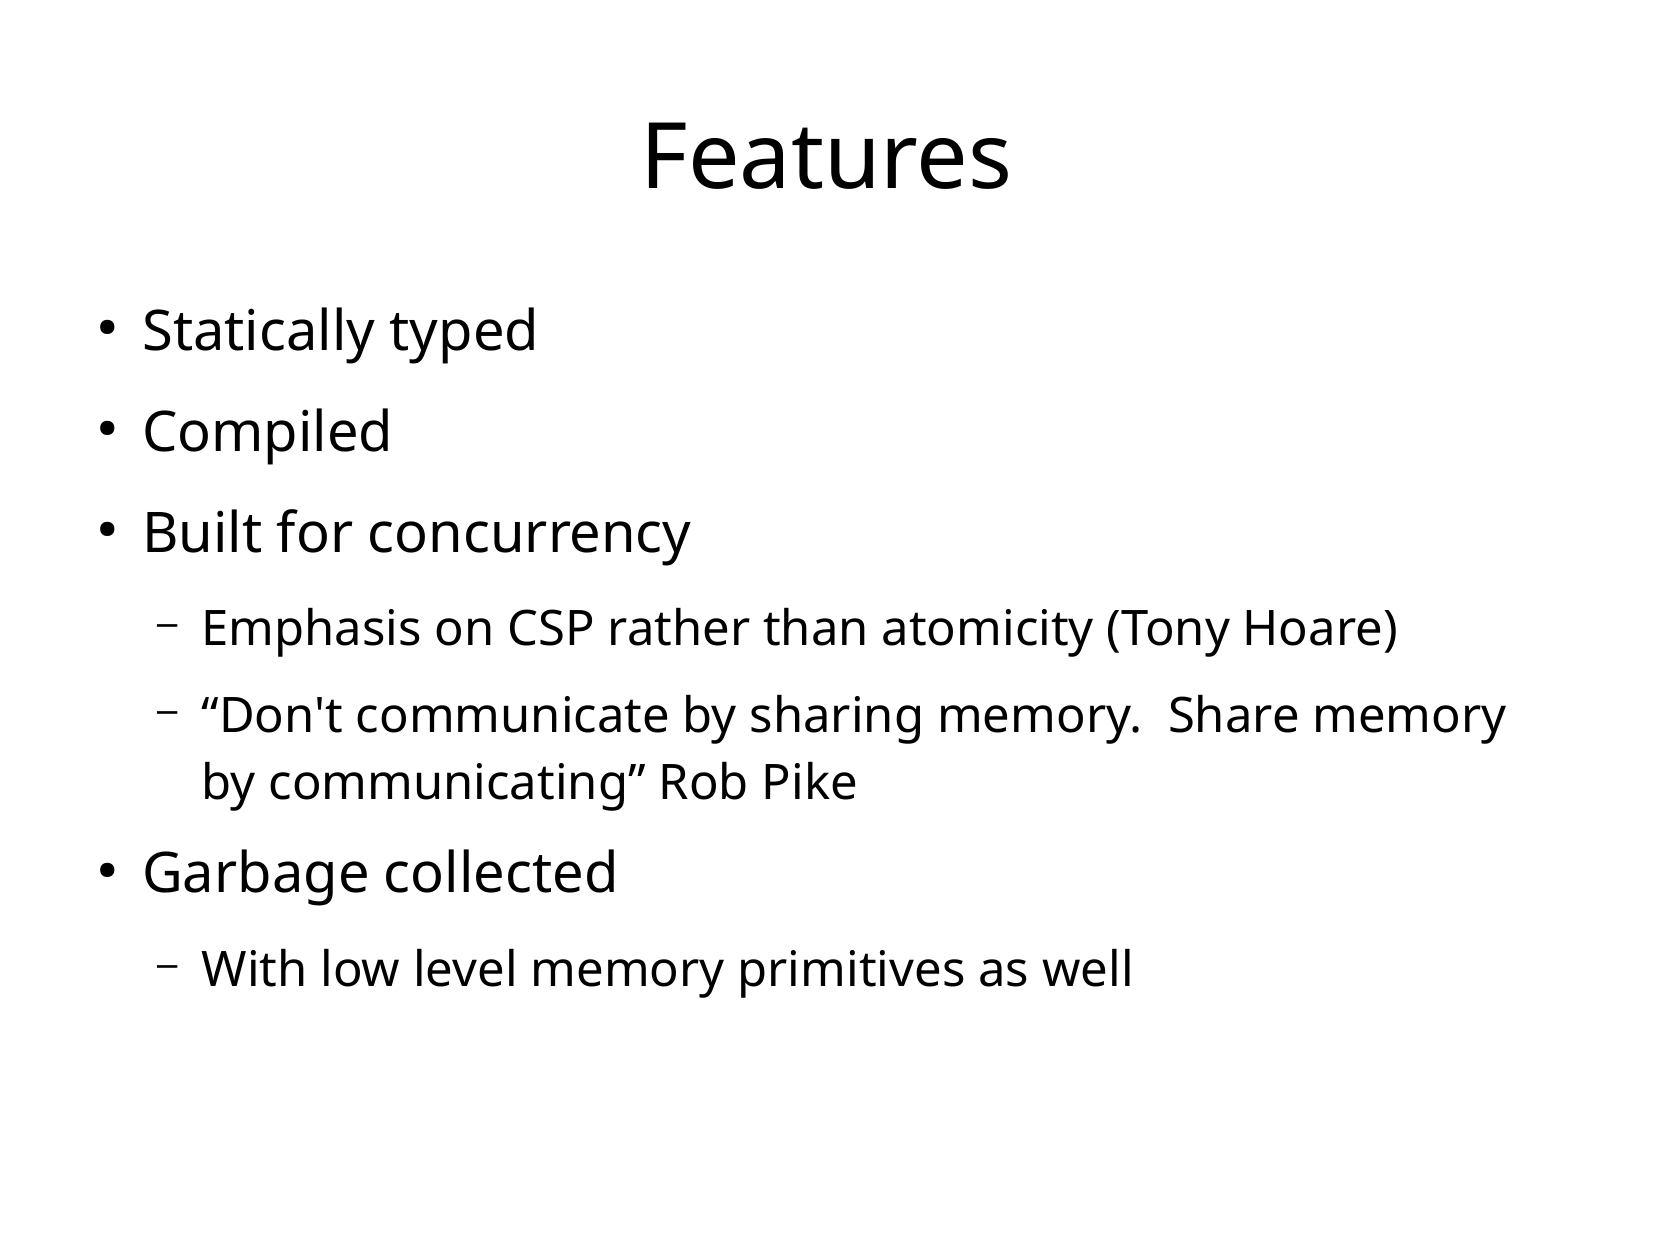

# Features
Statically typed
Compiled
Built for concurrency
Emphasis on CSP rather than atomicity (Tony Hoare)
“Don't communicate by sharing memory. Share memory by communicating” Rob Pike
Garbage collected
With low level memory primitives as well